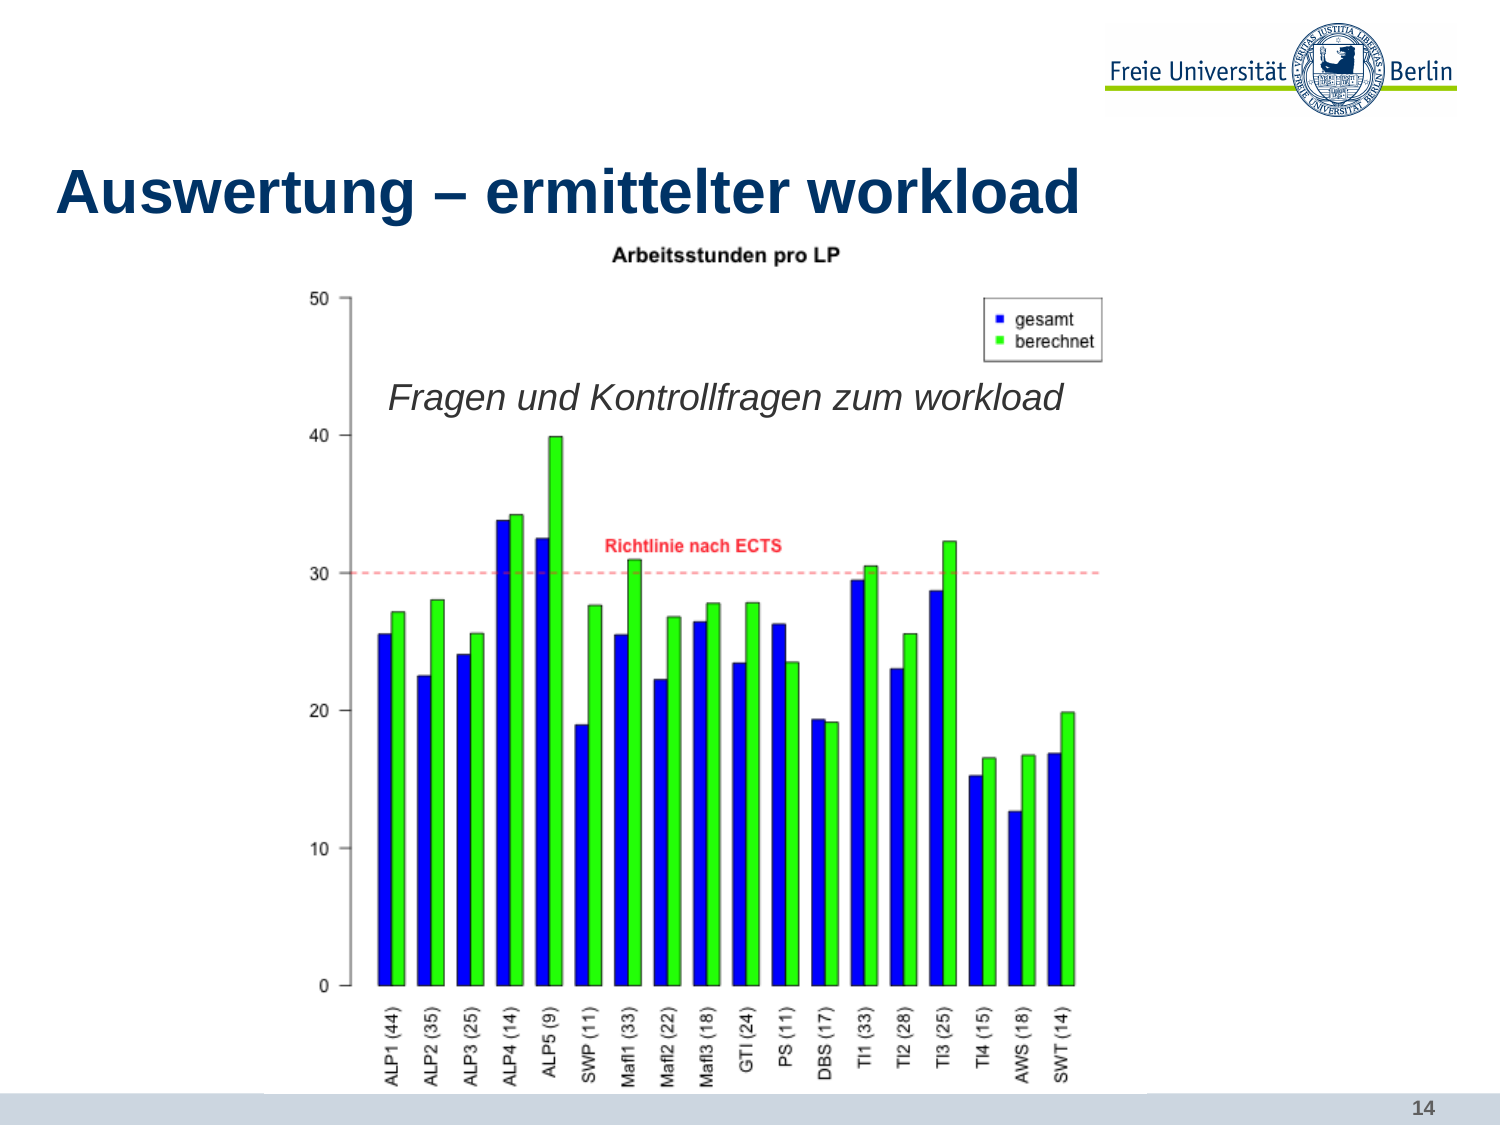

# Auswertung – ermittelter workload
Fragen und Kontrollfragen zum workload